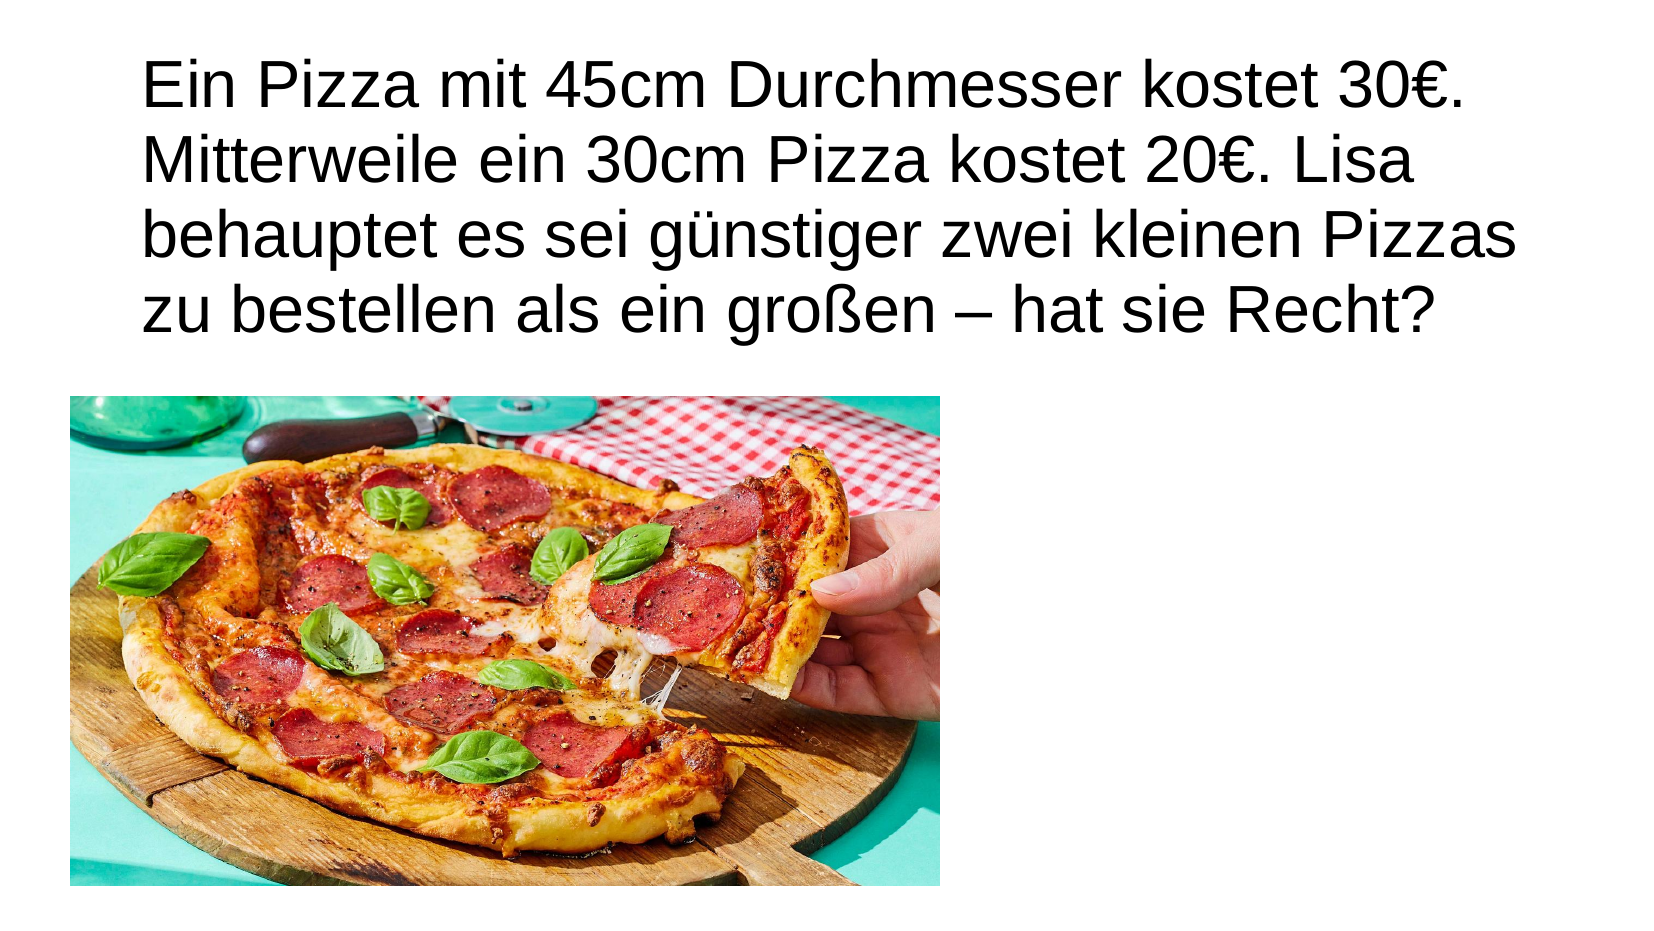

# Ein Pizza mit 45cm Durchmesser kostet 30€. Mitterweile ein 30cm Pizza kostet 20€. Lisa behauptet es sei günstiger zwei kleinen Pizzas zu bestellen als ein großen – hat sie Recht?